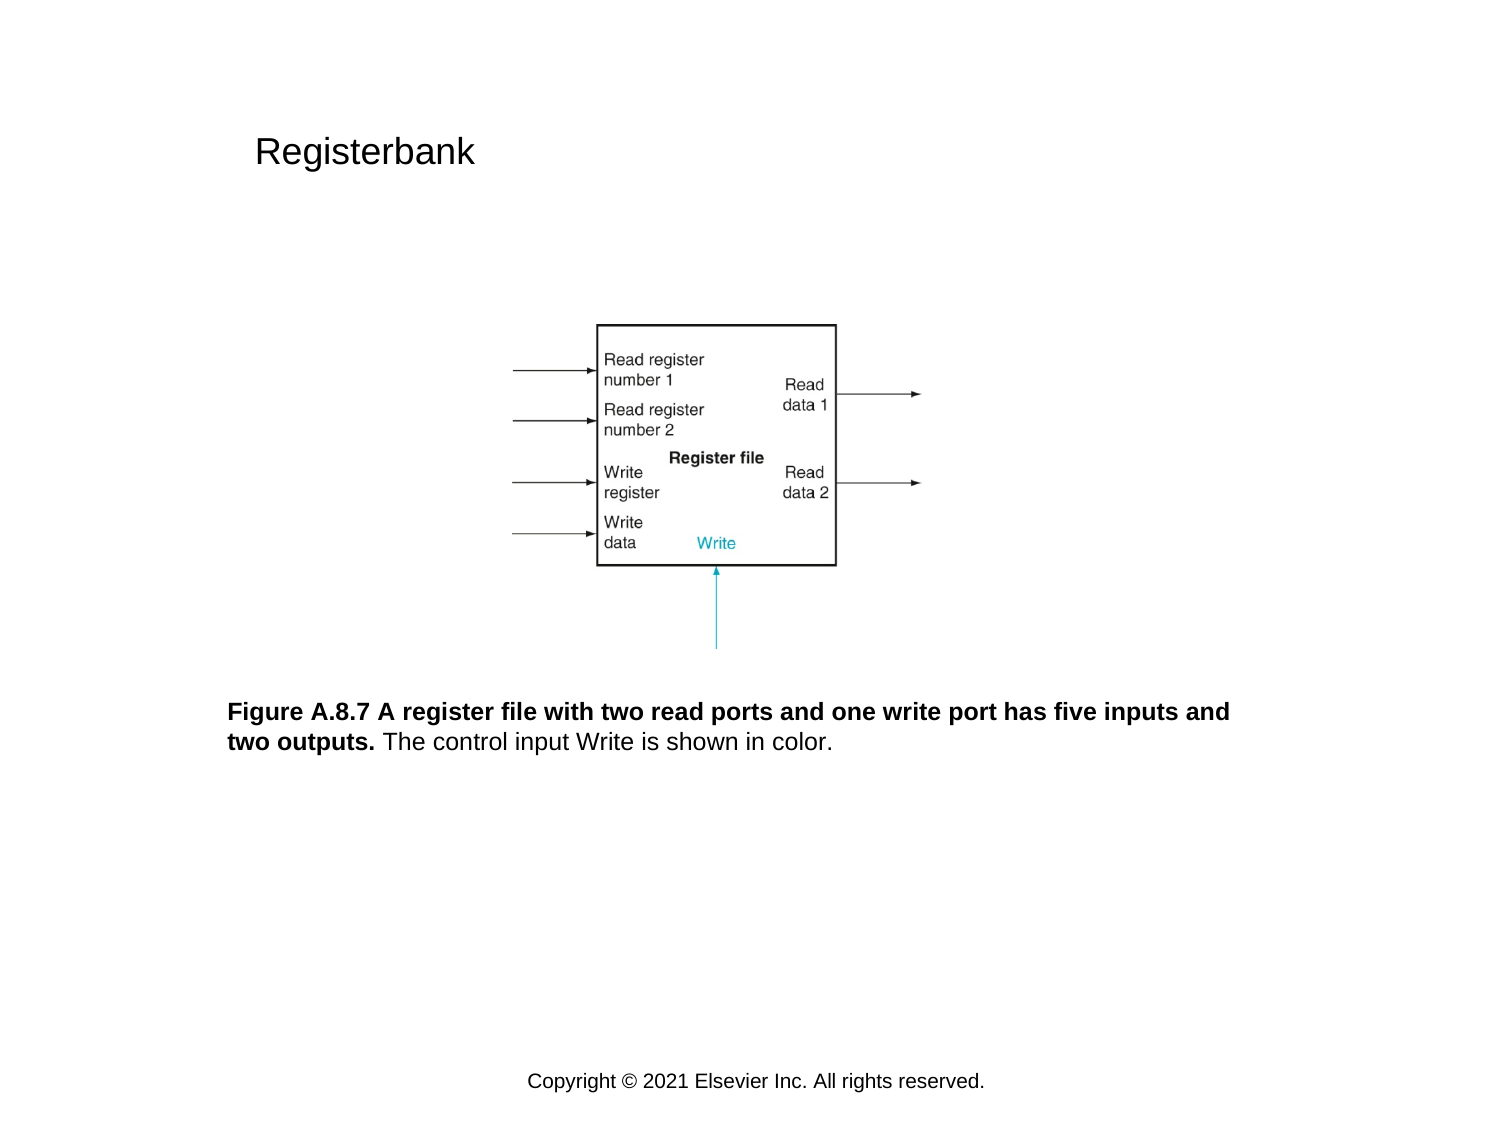

Registerbank
Figure A.8.7 A register file with two read ports and one write port has five inputs and
two outputs. The control input Write is shown in color.
Copyright © 2021 Elsevier Inc. All rights reserved.